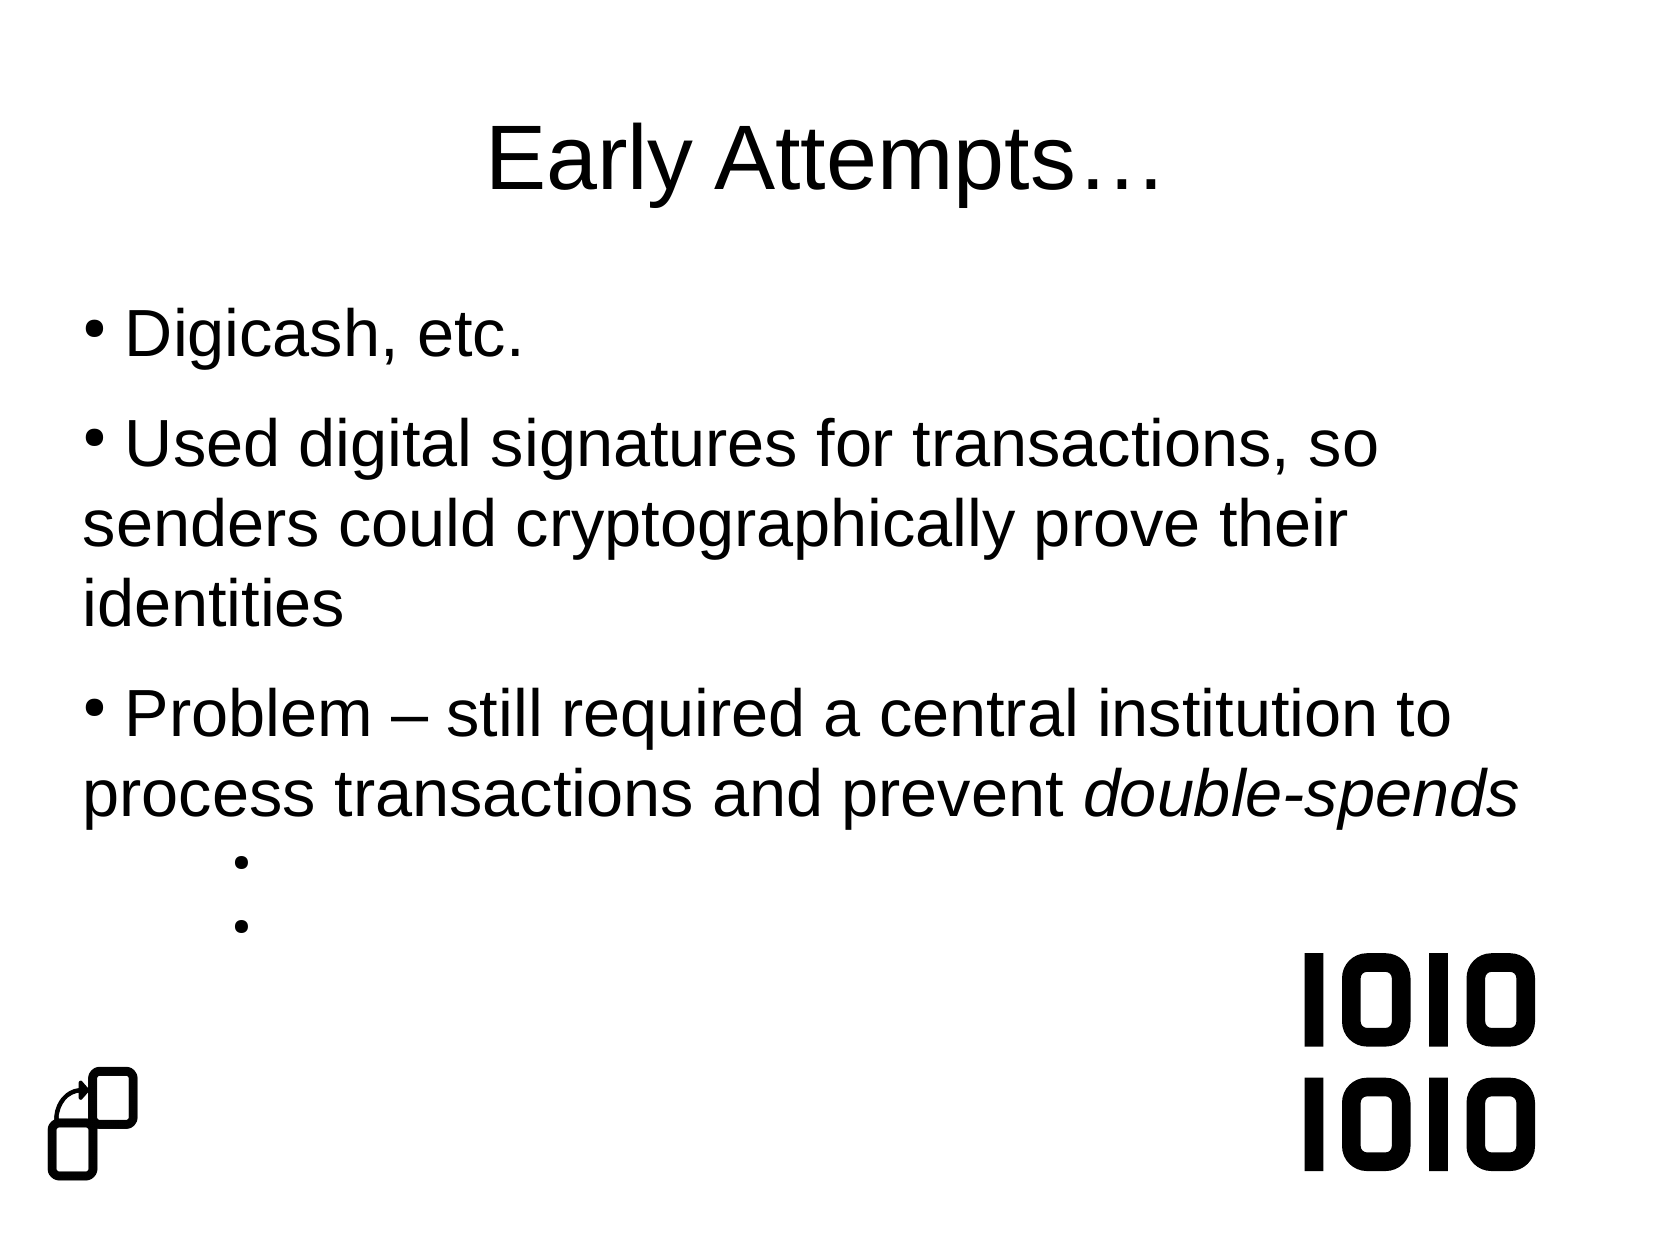

Early Attempts…
# Digicash, etc.
 Used digital signatures for transactions, so senders could cryptographically prove their identities
 Problem – still required a central institution to process transactions and prevent double-spends